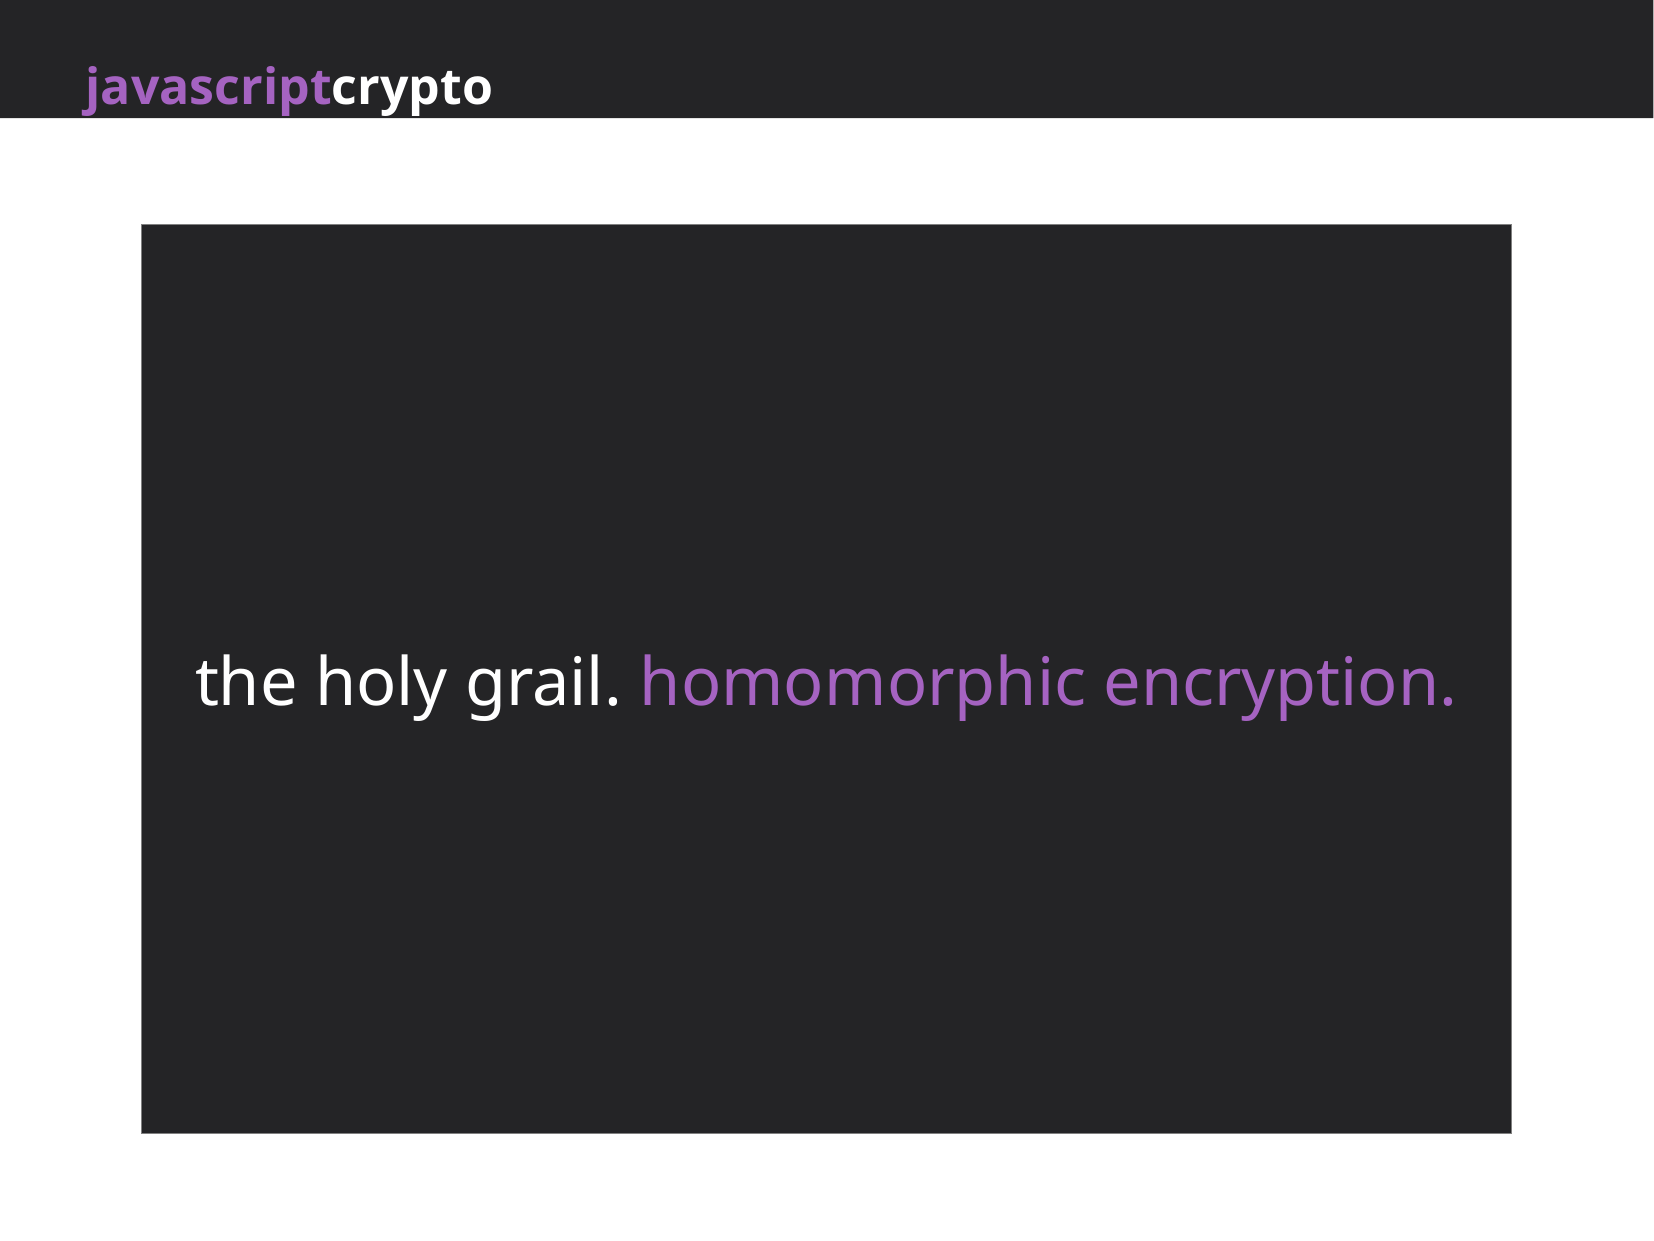

javascriptcrypto
the holy grail. homomorphic encryption.
encrypt shit